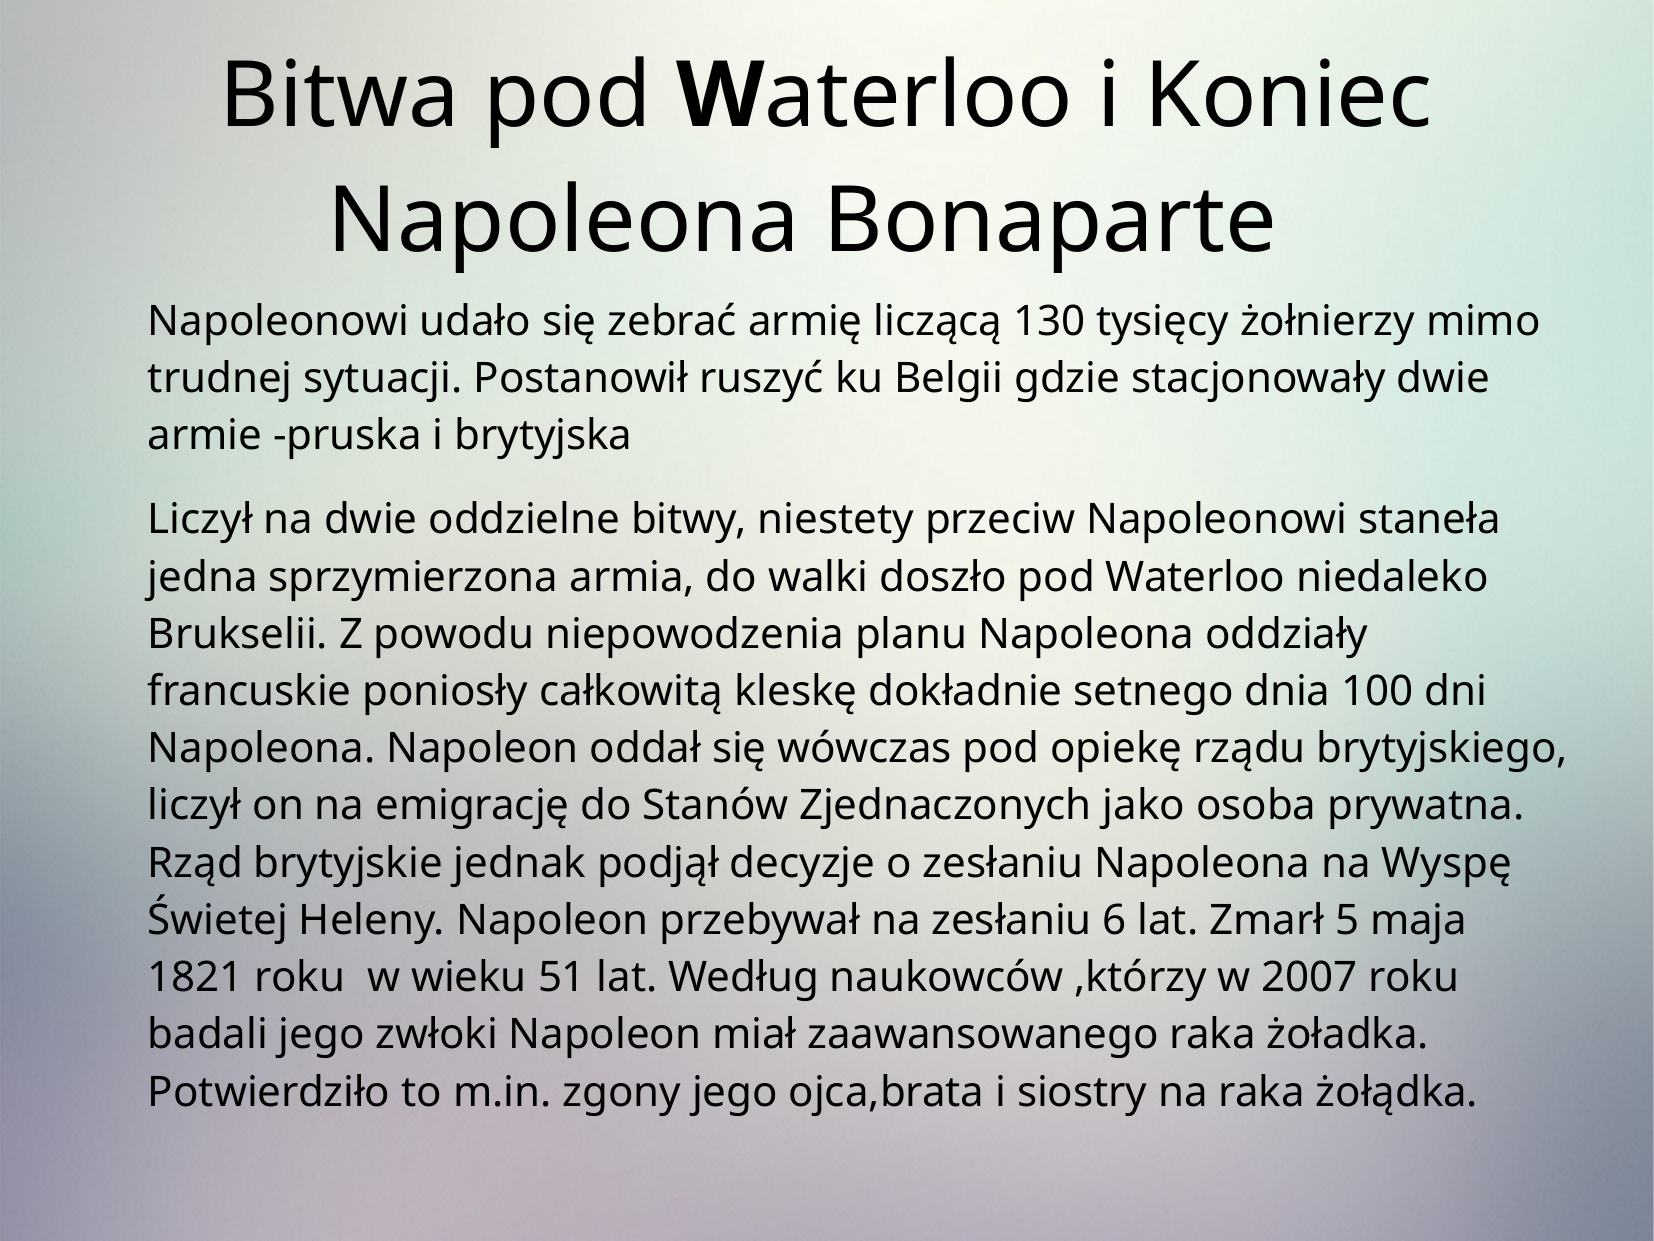

# Bitwa pod Waterloo i Koniec Napoleona Bonaparte
Napoleonowi udało się zebrać armię liczącą 130 tysięcy żołnierzy mimo trudnej sytuacji. Postanowił ruszyć ku Belgii gdzie stacjonowały dwie armie -pruska i brytyjska
Liczył na dwie oddzielne bitwy, niestety przeciw Napoleonowi staneła jedna sprzymierzona armia, do walki doszło pod Waterloo niedaleko Brukselii. Z powodu niepowodzenia planu Napoleona oddziały francuskie poniosły całkowitą kleskę dokładnie setnego dnia 100 dni Napoleona. Napoleon oddał się wówczas pod opiekę rządu brytyjskiego, liczył on na emigrację do Stanów Zjednaczonych jako osoba prywatna. Rząd brytyjskie jednak podjął decyzje o zesłaniu Napoleona na Wyspę Świetej Heleny. Napoleon przebywał na zesłaniu 6 lat. Zmarł 5 maja 1821 roku w wieku 51 lat. Według naukowców ,którzy w 2007 roku badali jego zwłoki Napoleon miał zaawansowanego raka żoładka. Potwierdziło to m.in. zgony jego ojca,brata i siostry na raka żołądka.